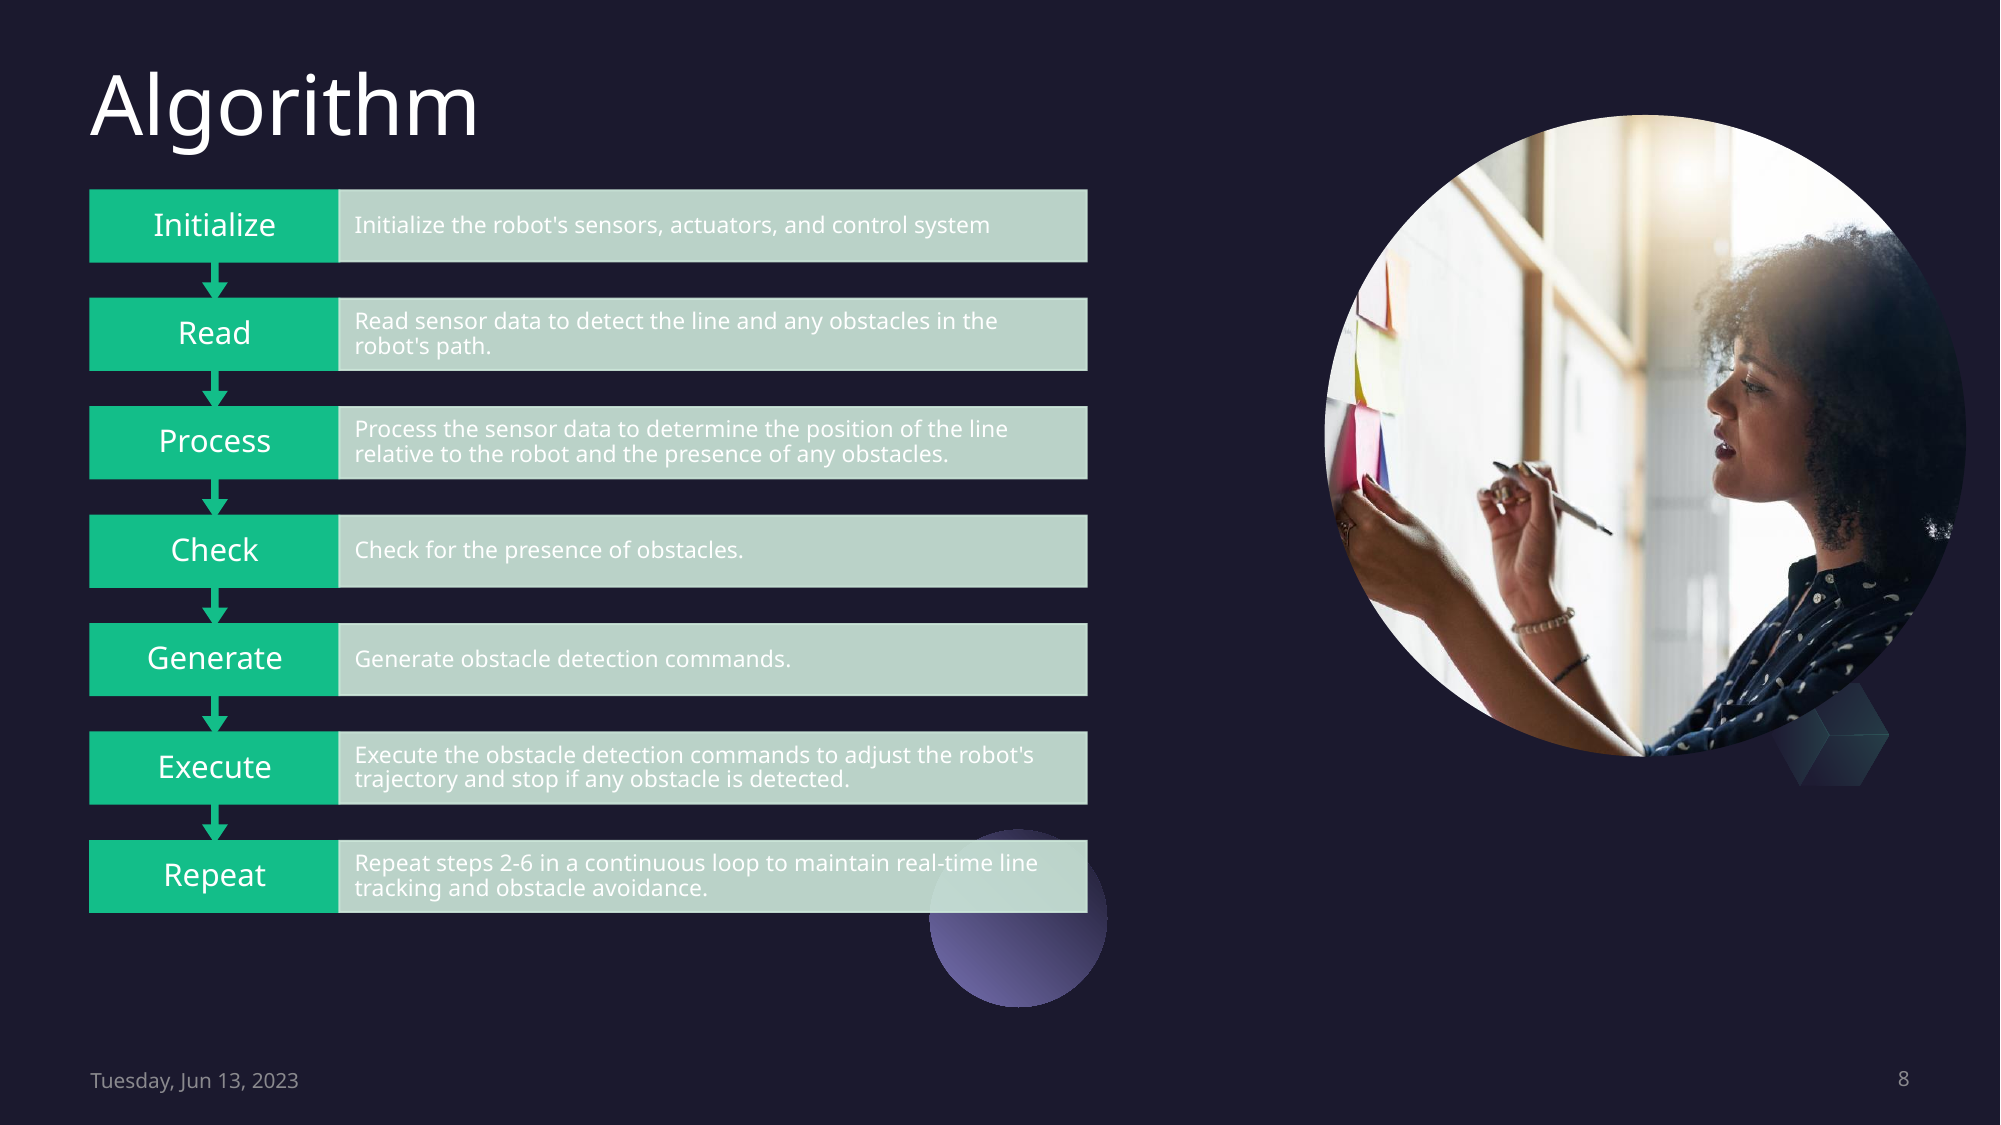

# Algorithm
Initialize the robot's sensors, actuators, and control system
Initialize
Read sensor data to detect the line and any obstacles in the robot's path.
Read
Process the sensor data to determine the position of the line relative to the robot and the presence of any obstacles.
Process
Check for the presence of obstacles.
Check
Generate obstacle detection commands.
Generate
Execute the obstacle detection commands to adjust the robot's trajectory and stop if any obstacle is detected.
Execute
Repeat
Repeat steps 2-6 in a continuous loop to maintain real-time line tracking and obstacle avoidance.
Tuesday, Jun 13, 2023